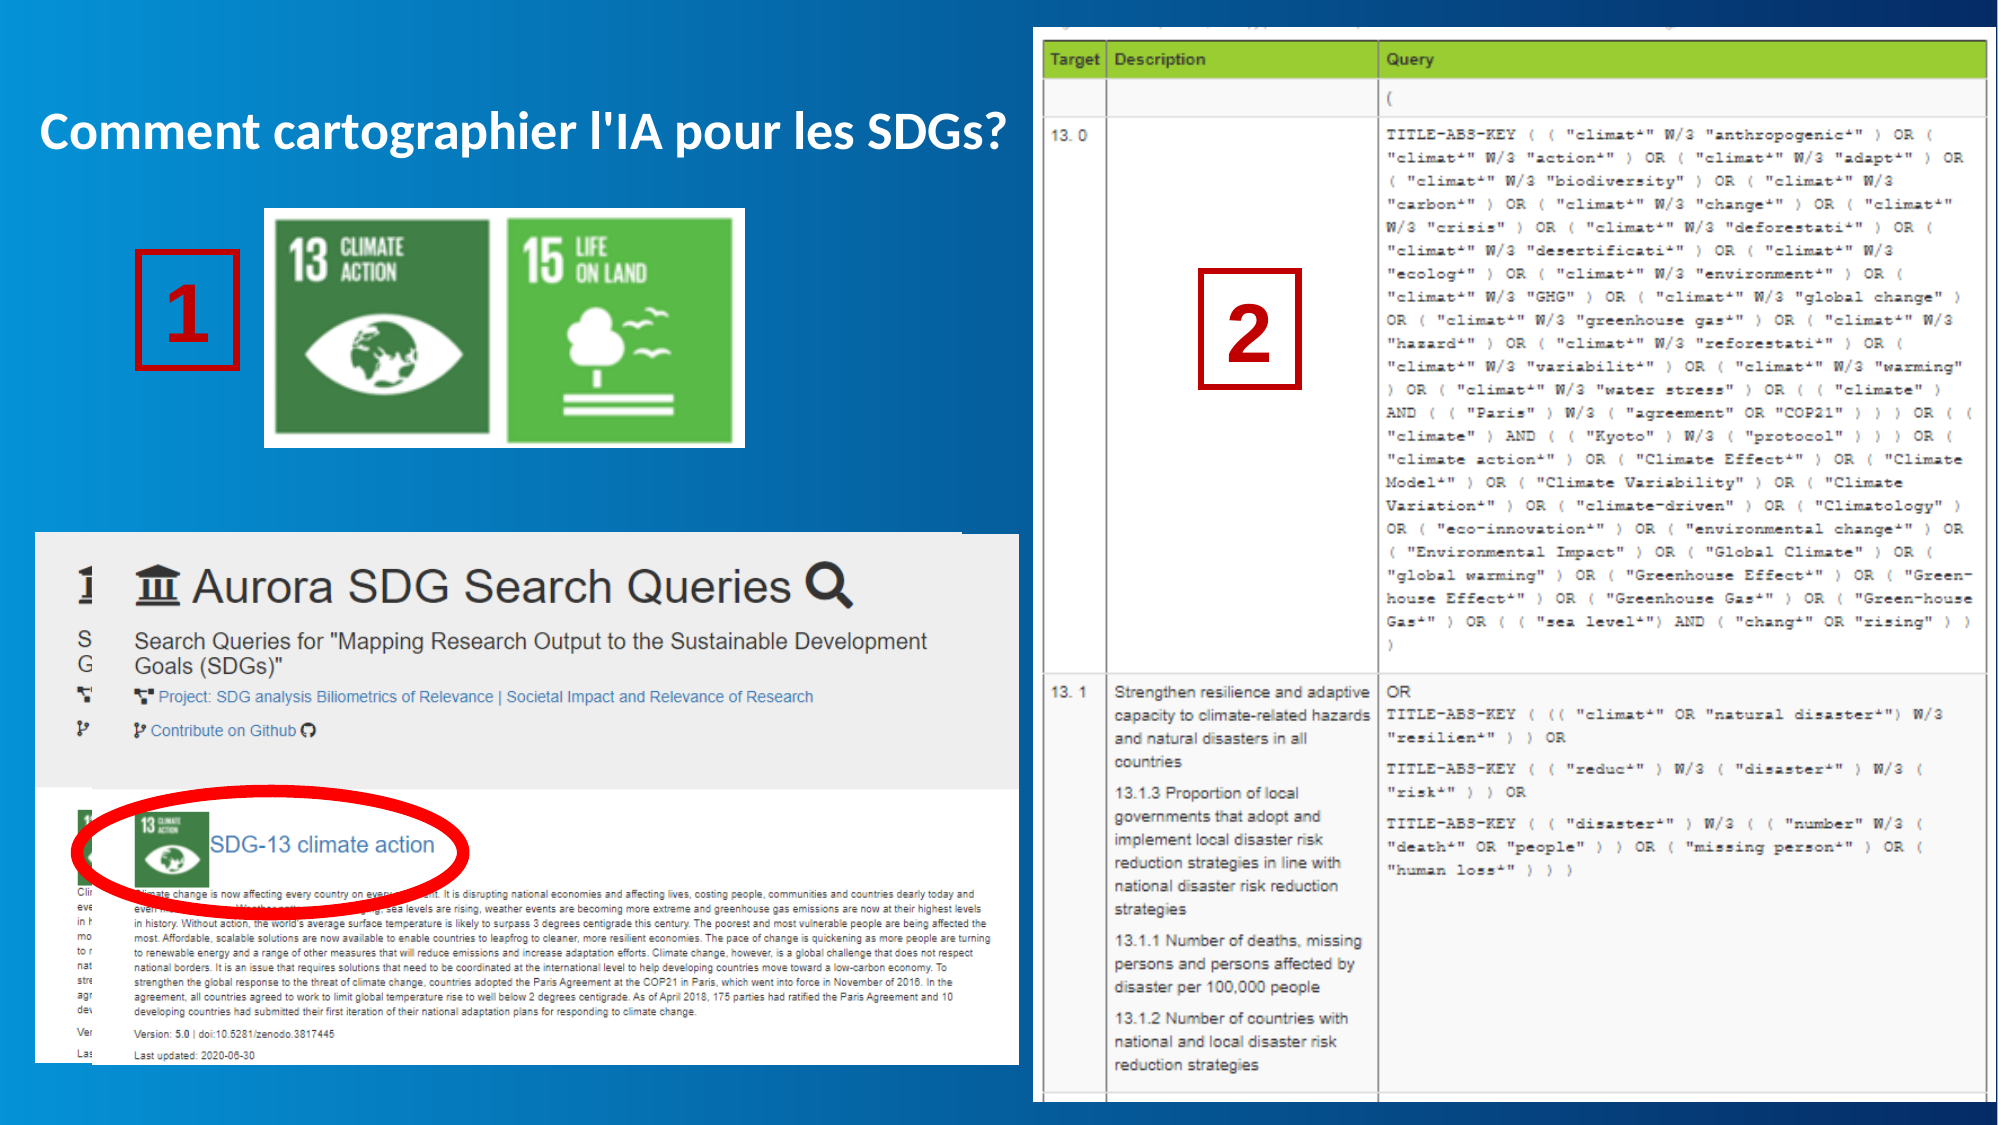

2
Comment cartographier l'IA pour les SDGs?
1
2